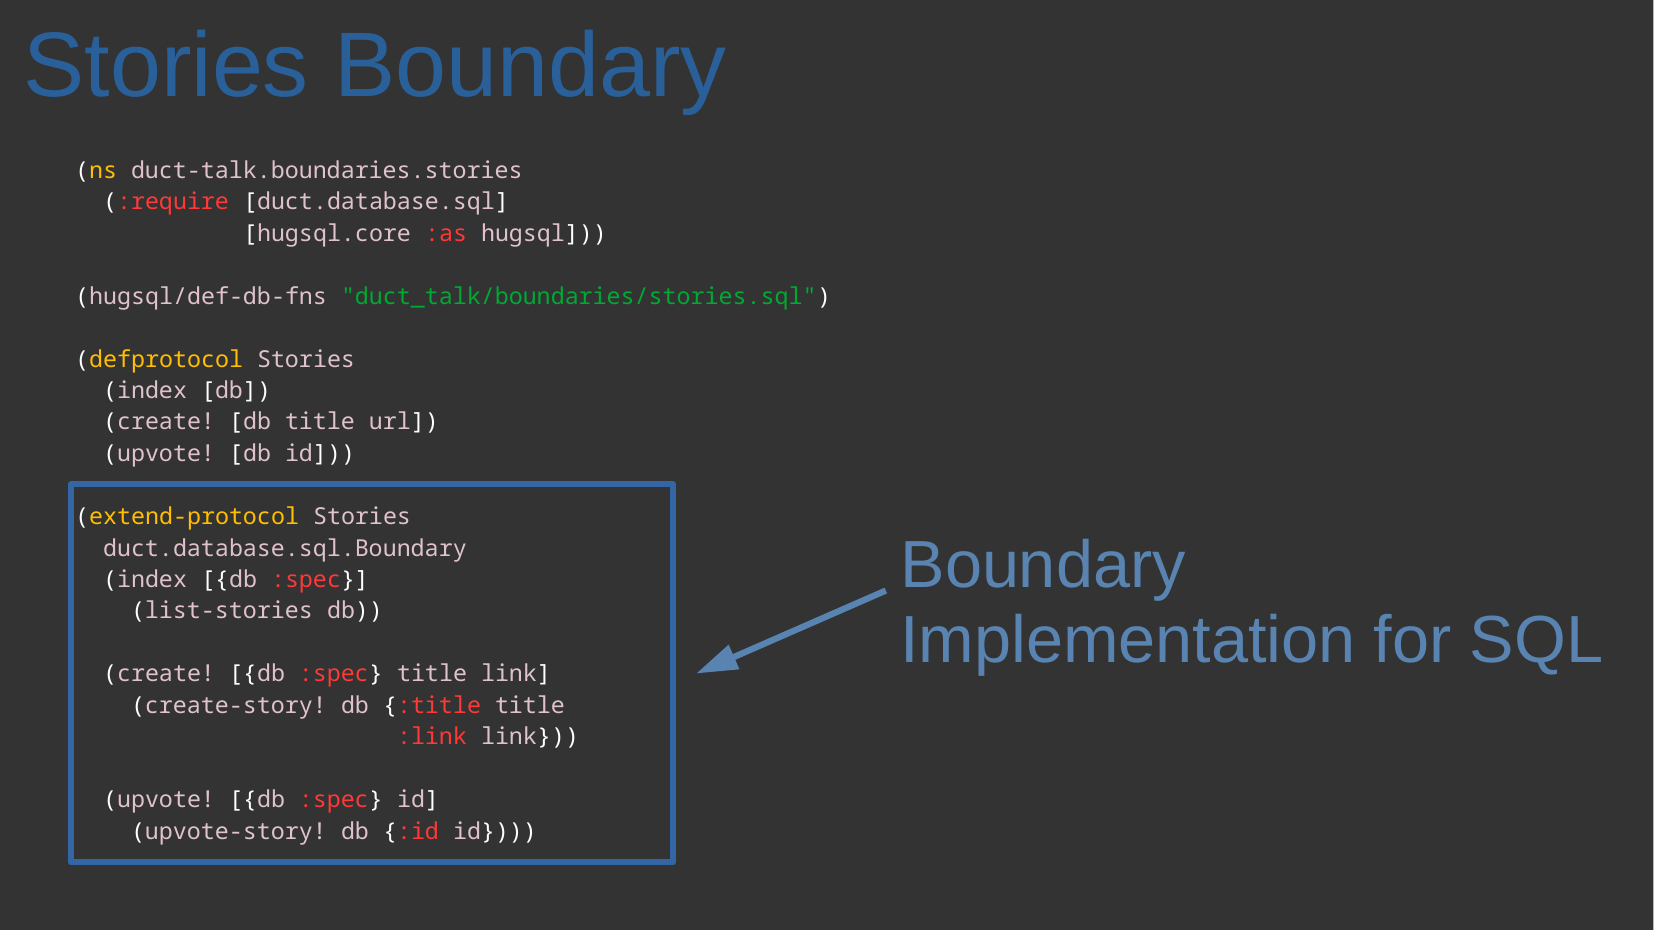

# Stories Boundary
(ns duct-talk.boundaries.stories
 (:require [duct.database.sql]
 [hugsql.core :as hugsql]))
(hugsql/def-db-fns "duct_talk/boundaries/stories.sql")
(defprotocol Stories
 (index [db])
 (create! [db title url])
 (upvote! [db id]))
(extend-protocol Stories
 duct.database.sql.Boundary
 (index [{db :spec}]
 (list-stories db))
 (create! [{db :spec} title link]
 (create-story! db {:title title
 :link link}))
 (upvote! [{db :spec} id]
 (upvote-story! db {:id id})))
Boundary Implementation for SQL